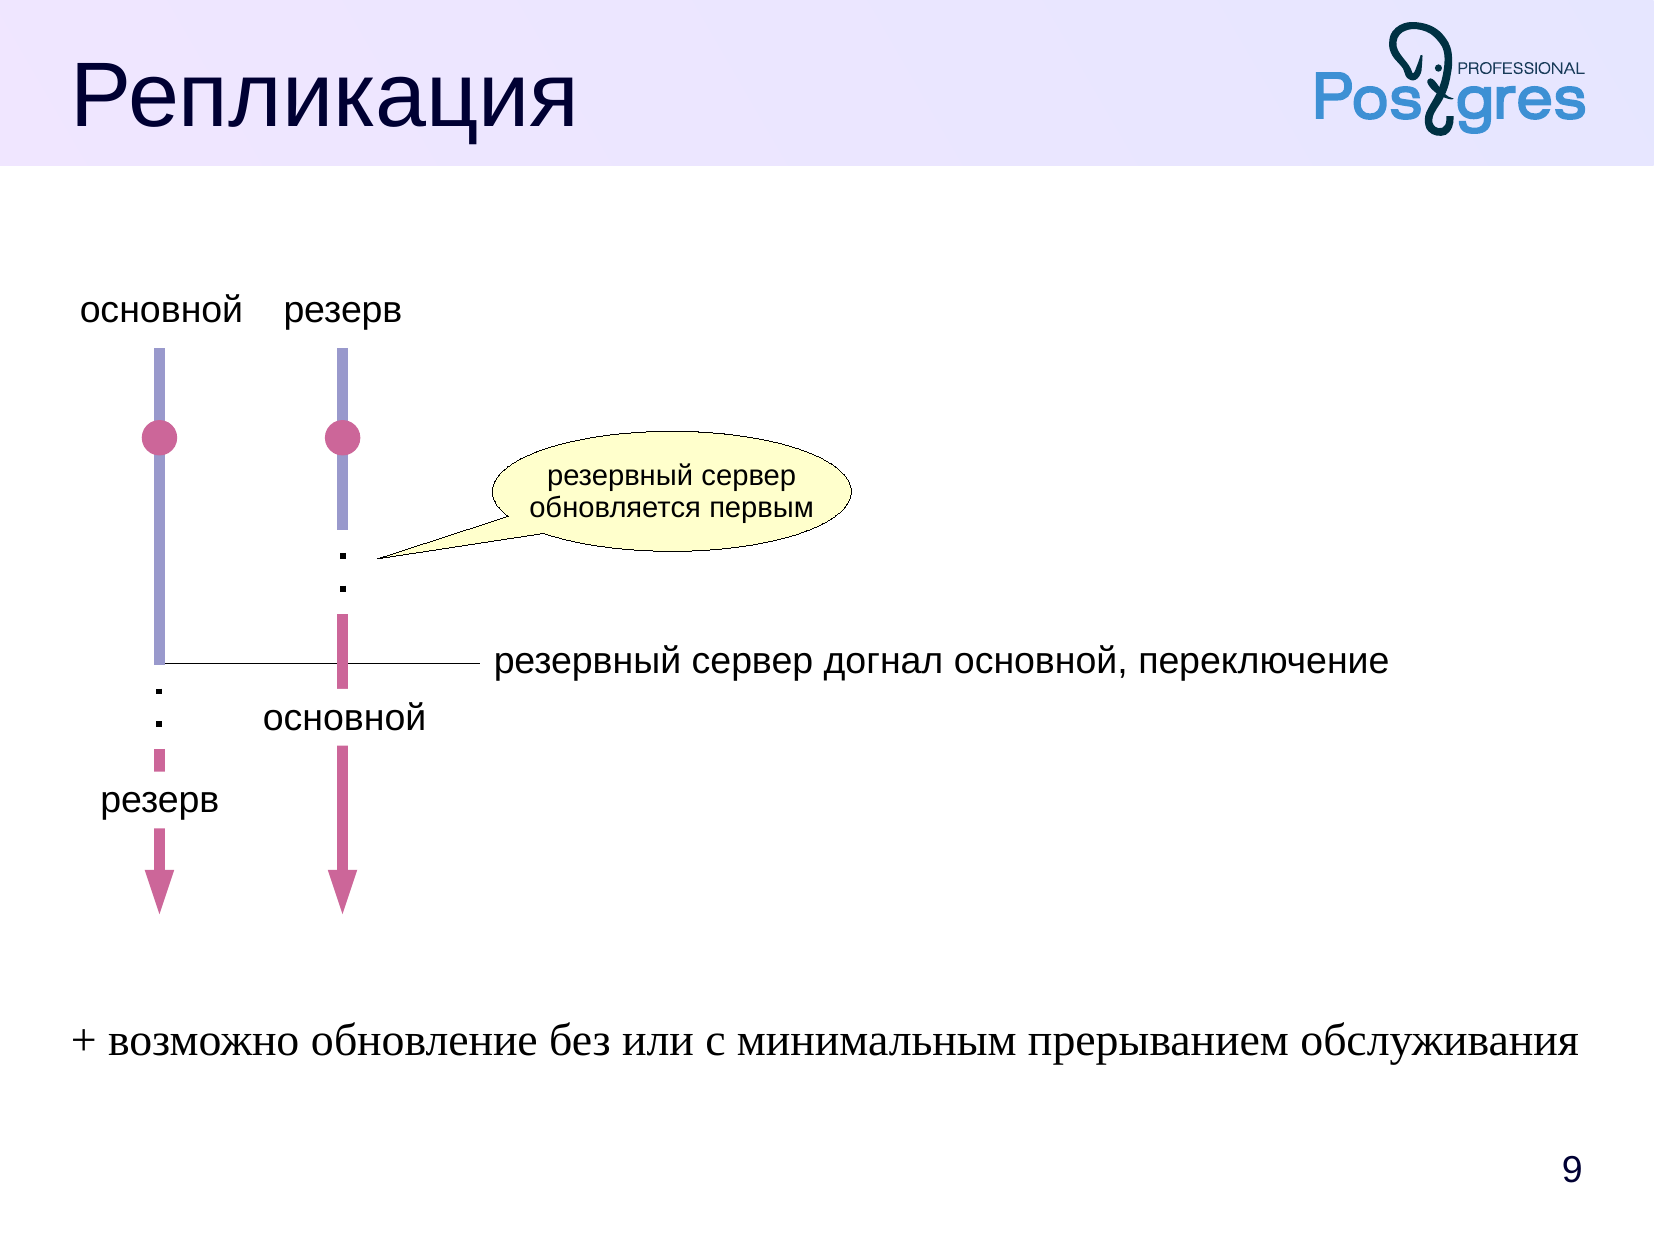

# Репликация
основной
резерв
+ возможно обновление без или с минимальным прерыванием обслуживания
резервный сервер
обновляется первым
резервный сервер догнал основной, переключение
основной
резерв